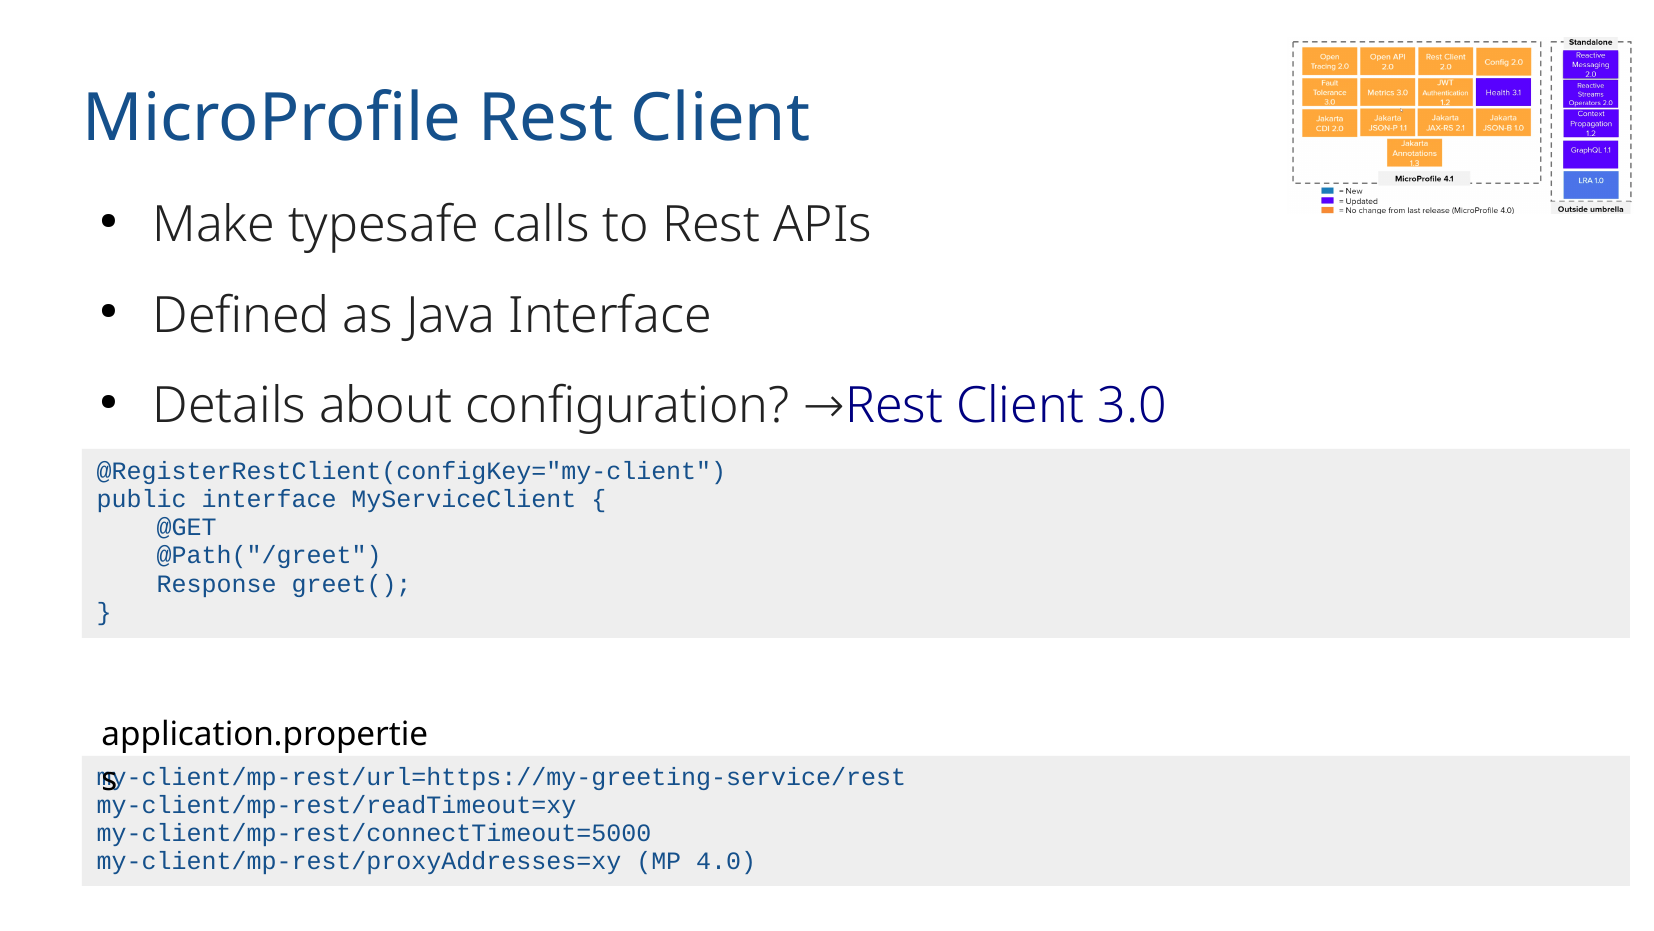

# MicroProfile Rest Client
Make typesafe calls to Rest APIs
Defined as Java Interface
Details about configuration? →Rest Client 3.0
@RegisterRestClient(configKey="my-client")
public interface MyServiceClient {
 @GET
 @Path("/greet")
 Response greet();
}
application.properties
my-client/mp-rest/url=https://my-greeting-service/rest
my-client/mp-rest/readTimeout=xy
my-client/mp-rest/connectTimeout=5000
my-client/mp-rest/proxyAddresses=xy (MP 4.0)